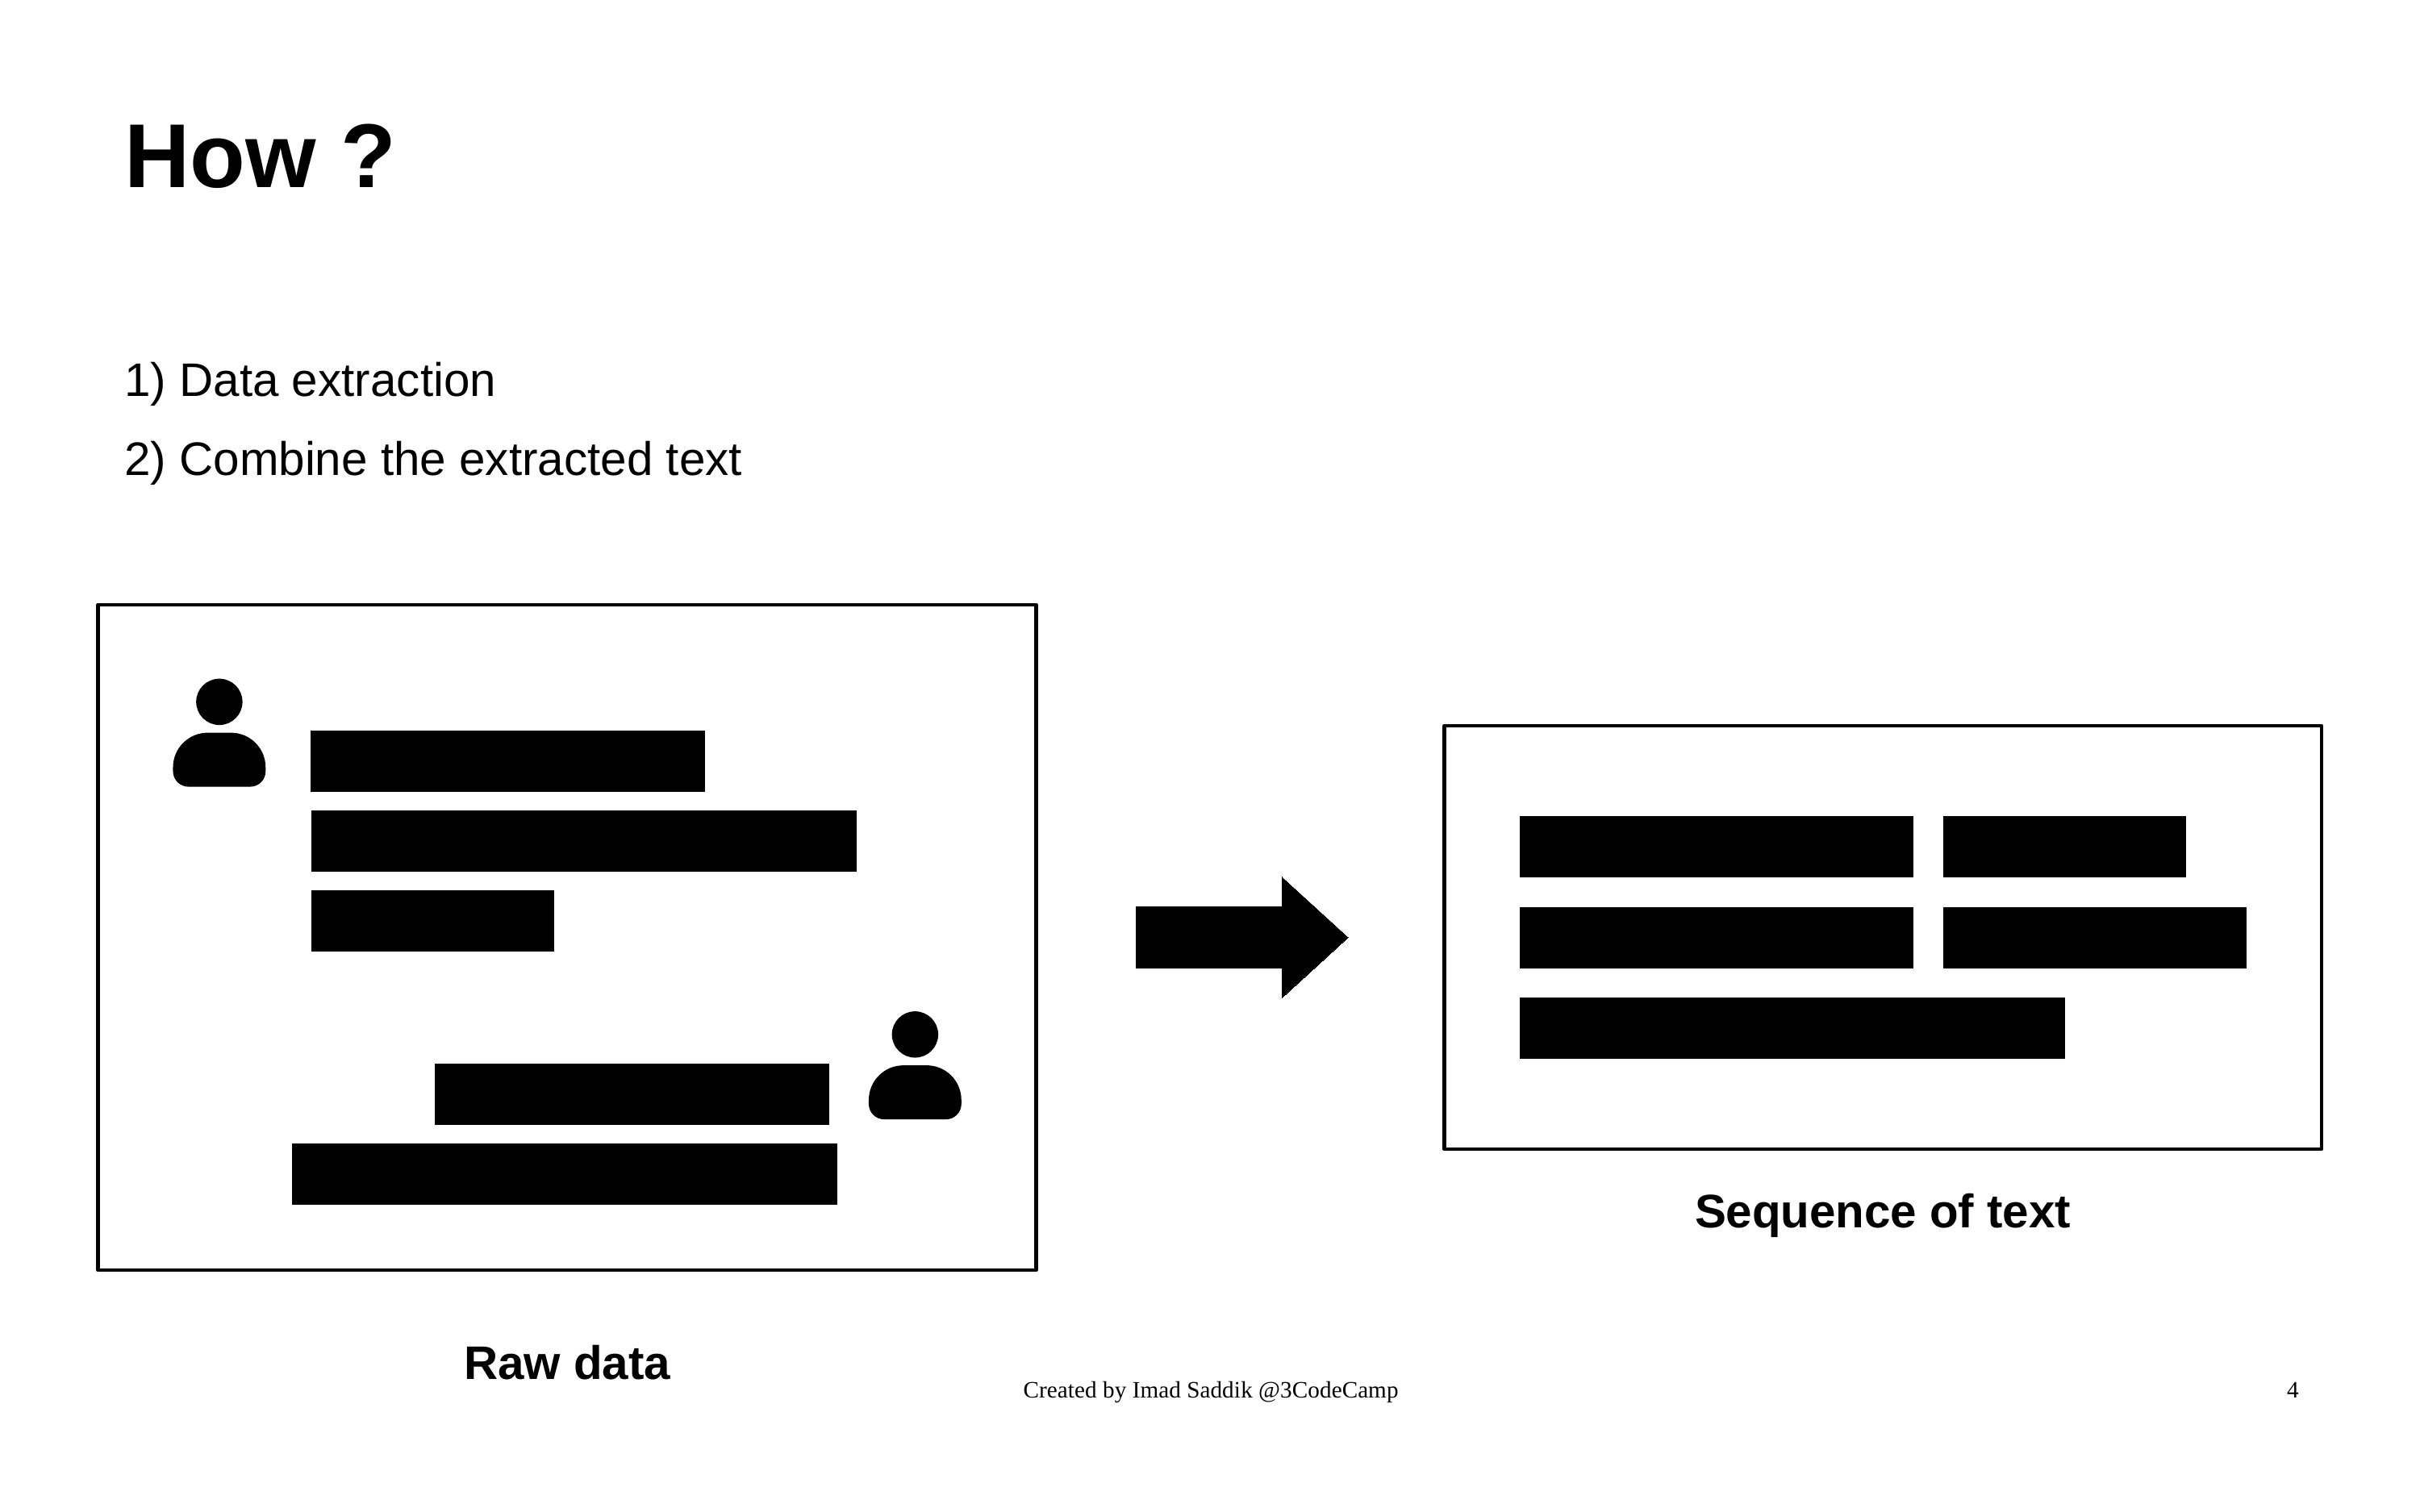

How ?
Data extraction
Combine the extracted text
Sequence of text
Raw data
Created by Imad Saddik @3CodeCamp
4